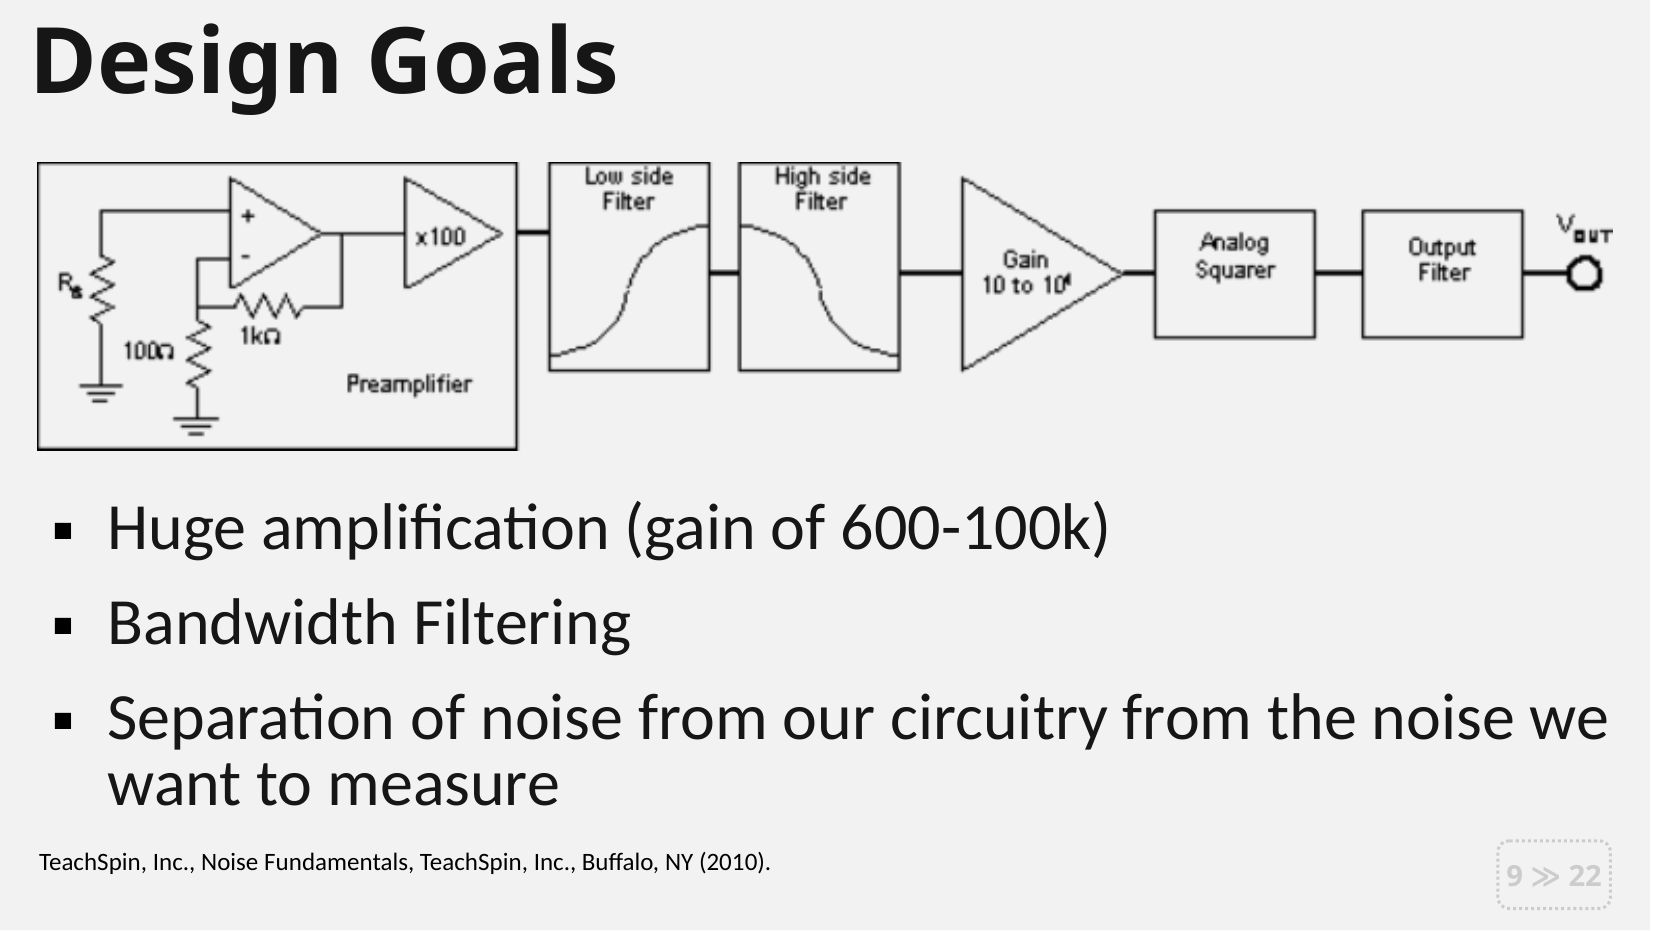

# Design Goals
Huge amplification (gain of 600-100k)
Bandwidth Filtering
Separation of noise from our circuitry from the noise we want to measure
TeachSpin, Inc., Noise Fundamentals, TeachSpin, Inc., Buffalo, NY (2010).